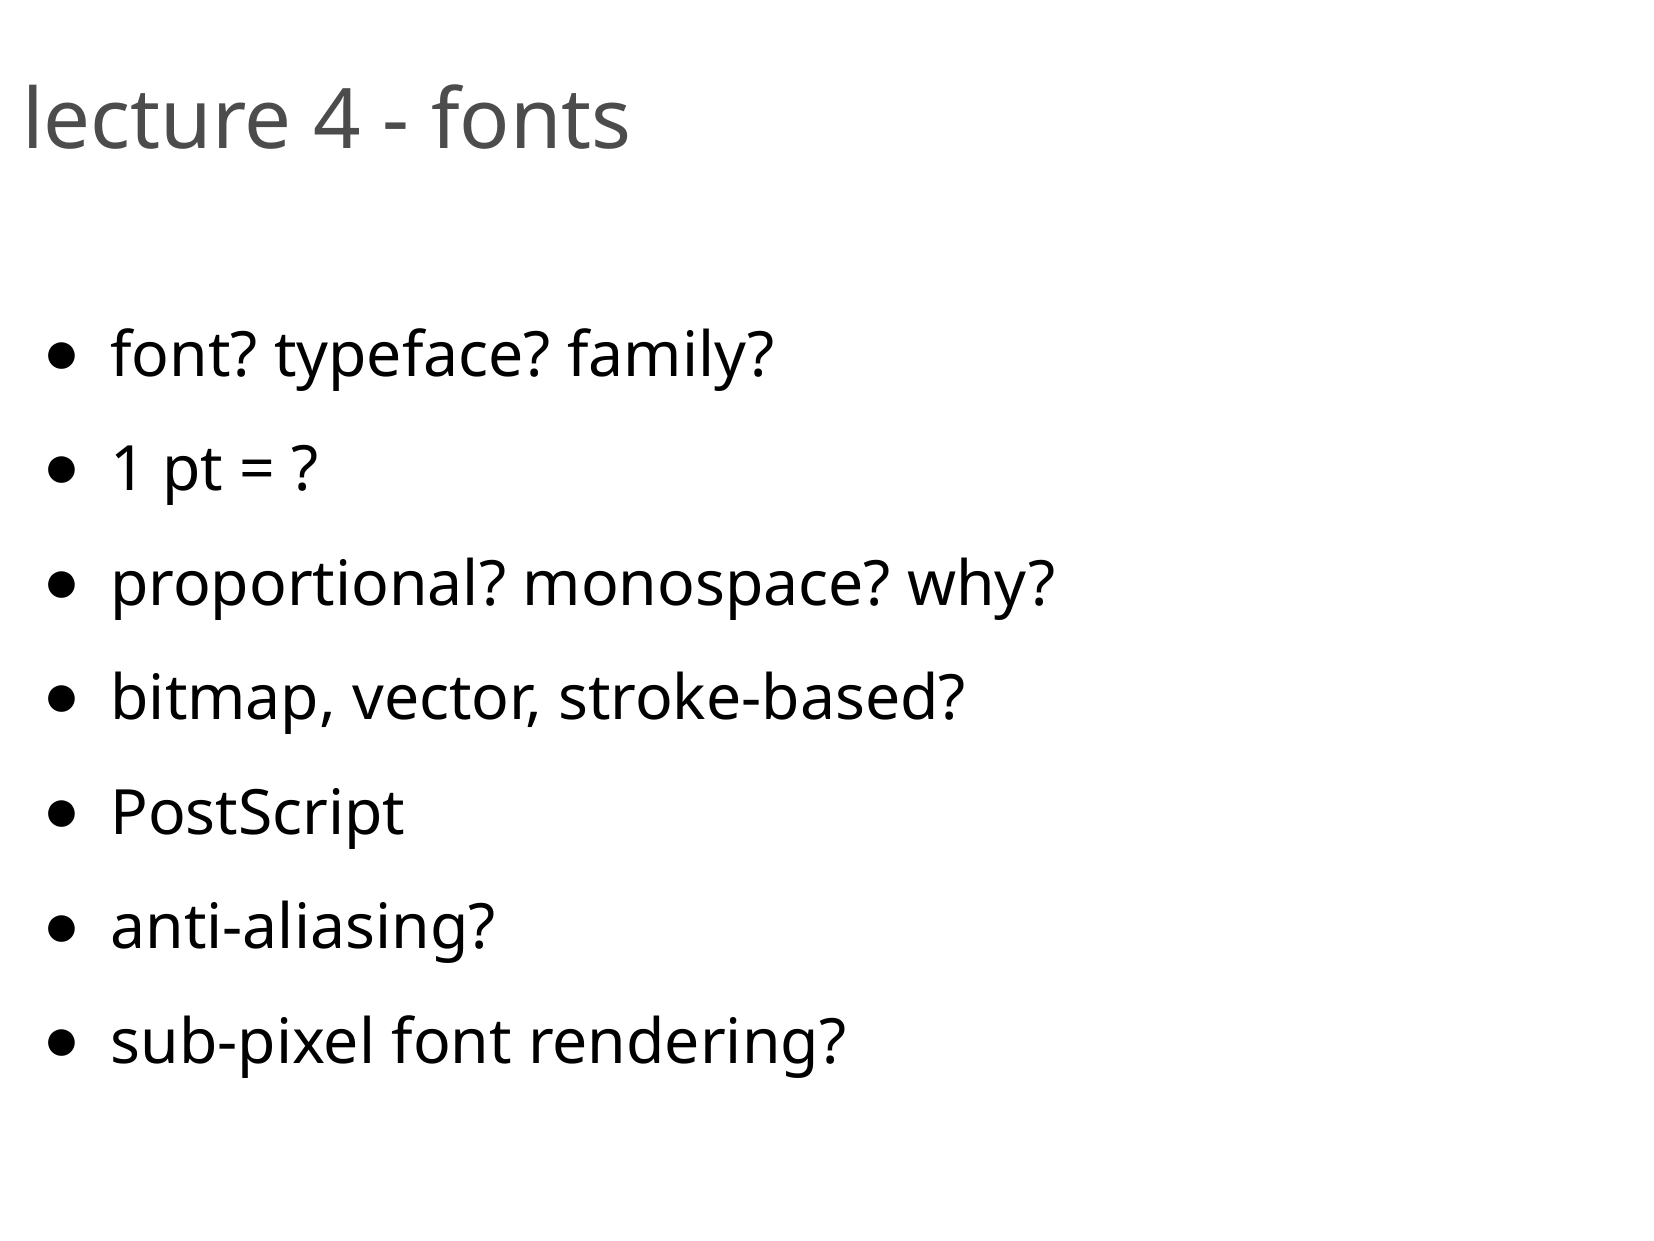

# lecture 4 - fonts
font? typeface? family?
1 pt = ?
proportional? monospace? why?
bitmap, vector, stroke-based?
PostScript
anti-aliasing?
sub-pixel font rendering?